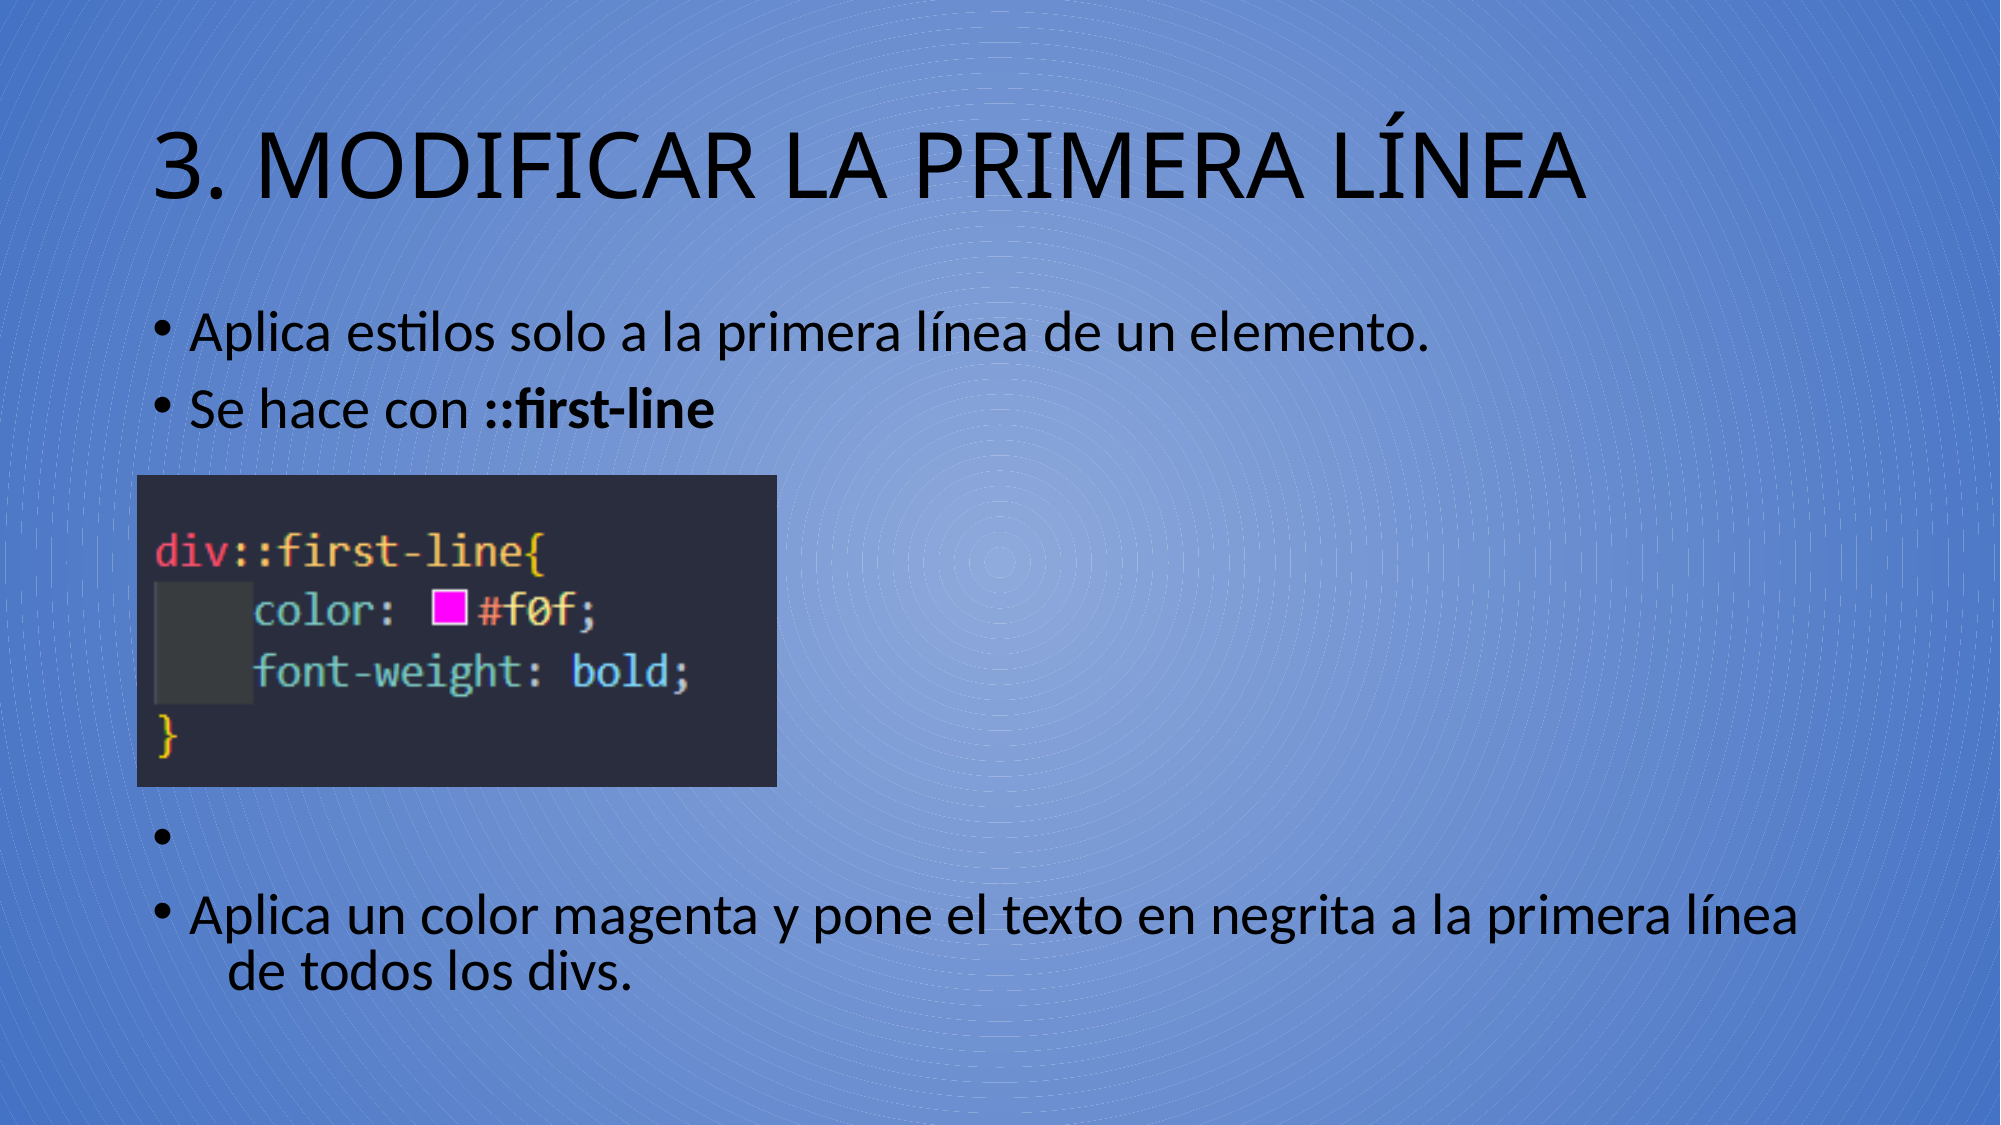

# 3. MODIFICAR LA PRIMERA LÍNEA
Aplica estilos solo a la primera línea de un elemento.
Se hace con ::first-line
Aplica un color magenta y pone el texto en negrita a la primera línea de todos los divs.